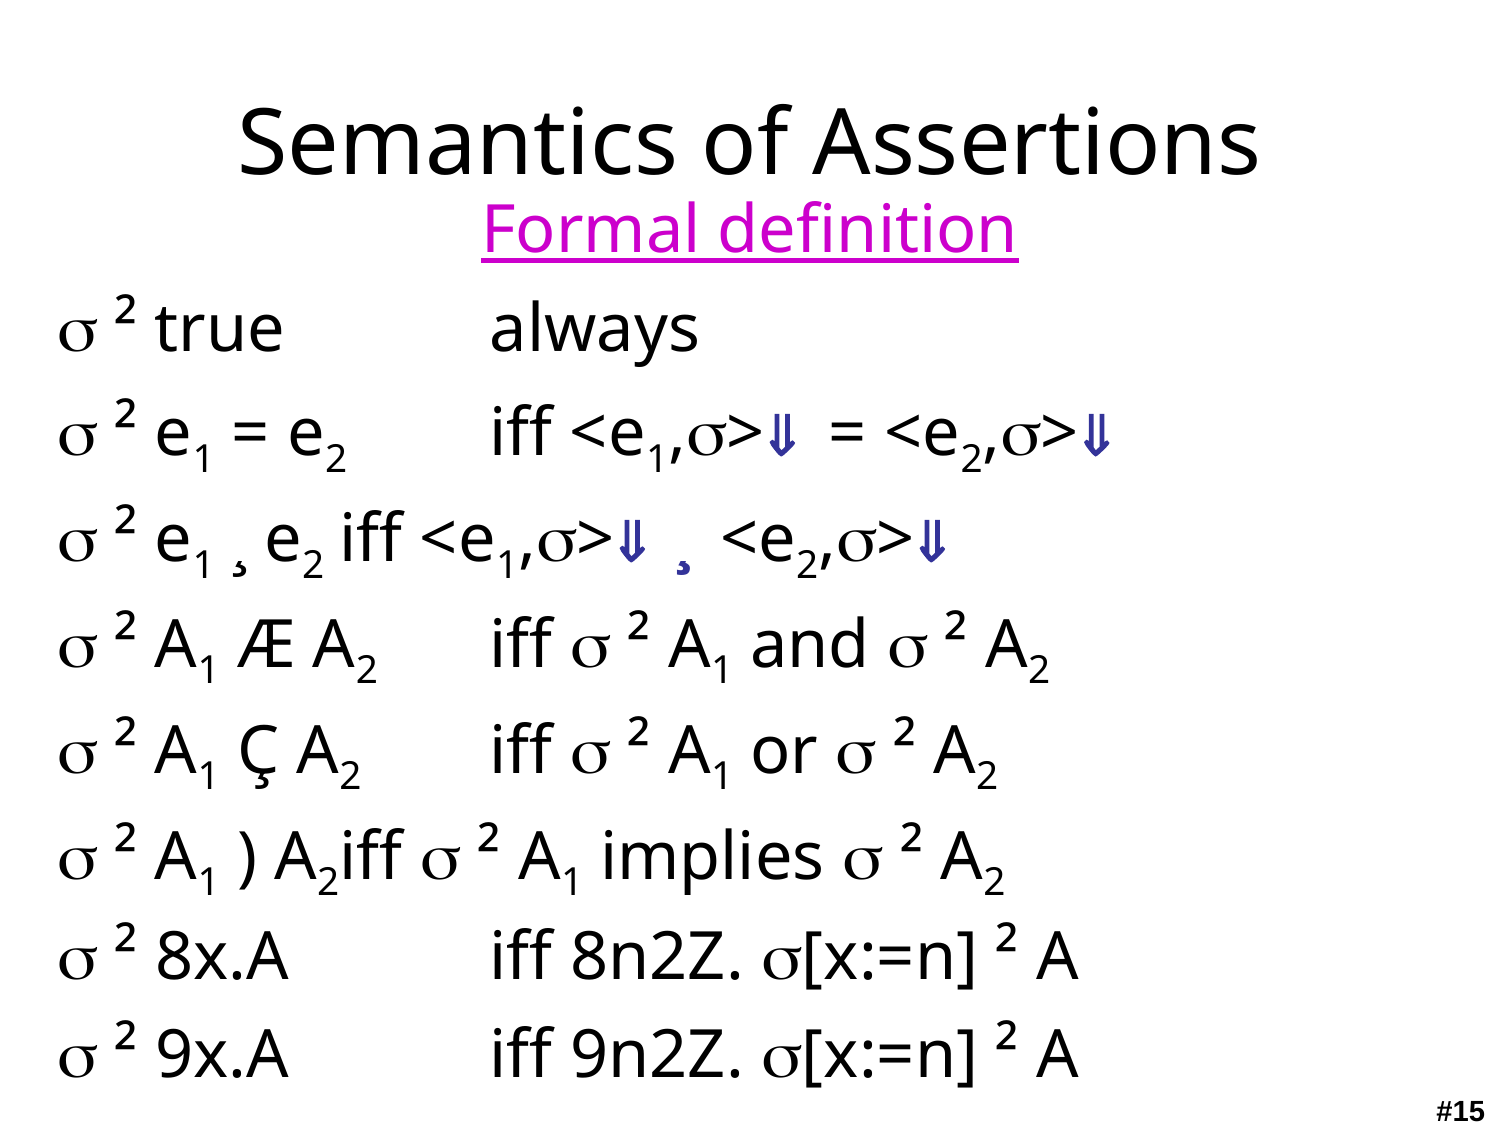

# Semantics of Assertions
Formal definition
  ² true		always
  ² e1 = e2	iff <e1,> = <e2,>
  ² e1 ¸ e2	iff <e1,> ¸ <e2,>
  ² A1 Æ A2	iff  ² A1 and  ² A2
  ² A1 Ç A2	iff  ² A1 or  ² A2
  ² A1 ) A2	iff  ² A1 implies  ² A2
  ² 8x.A		iff 8n2Z. [x:=n] ² A
  ² 9x.A		iff 9n2Z. [x:=n] ² A
15